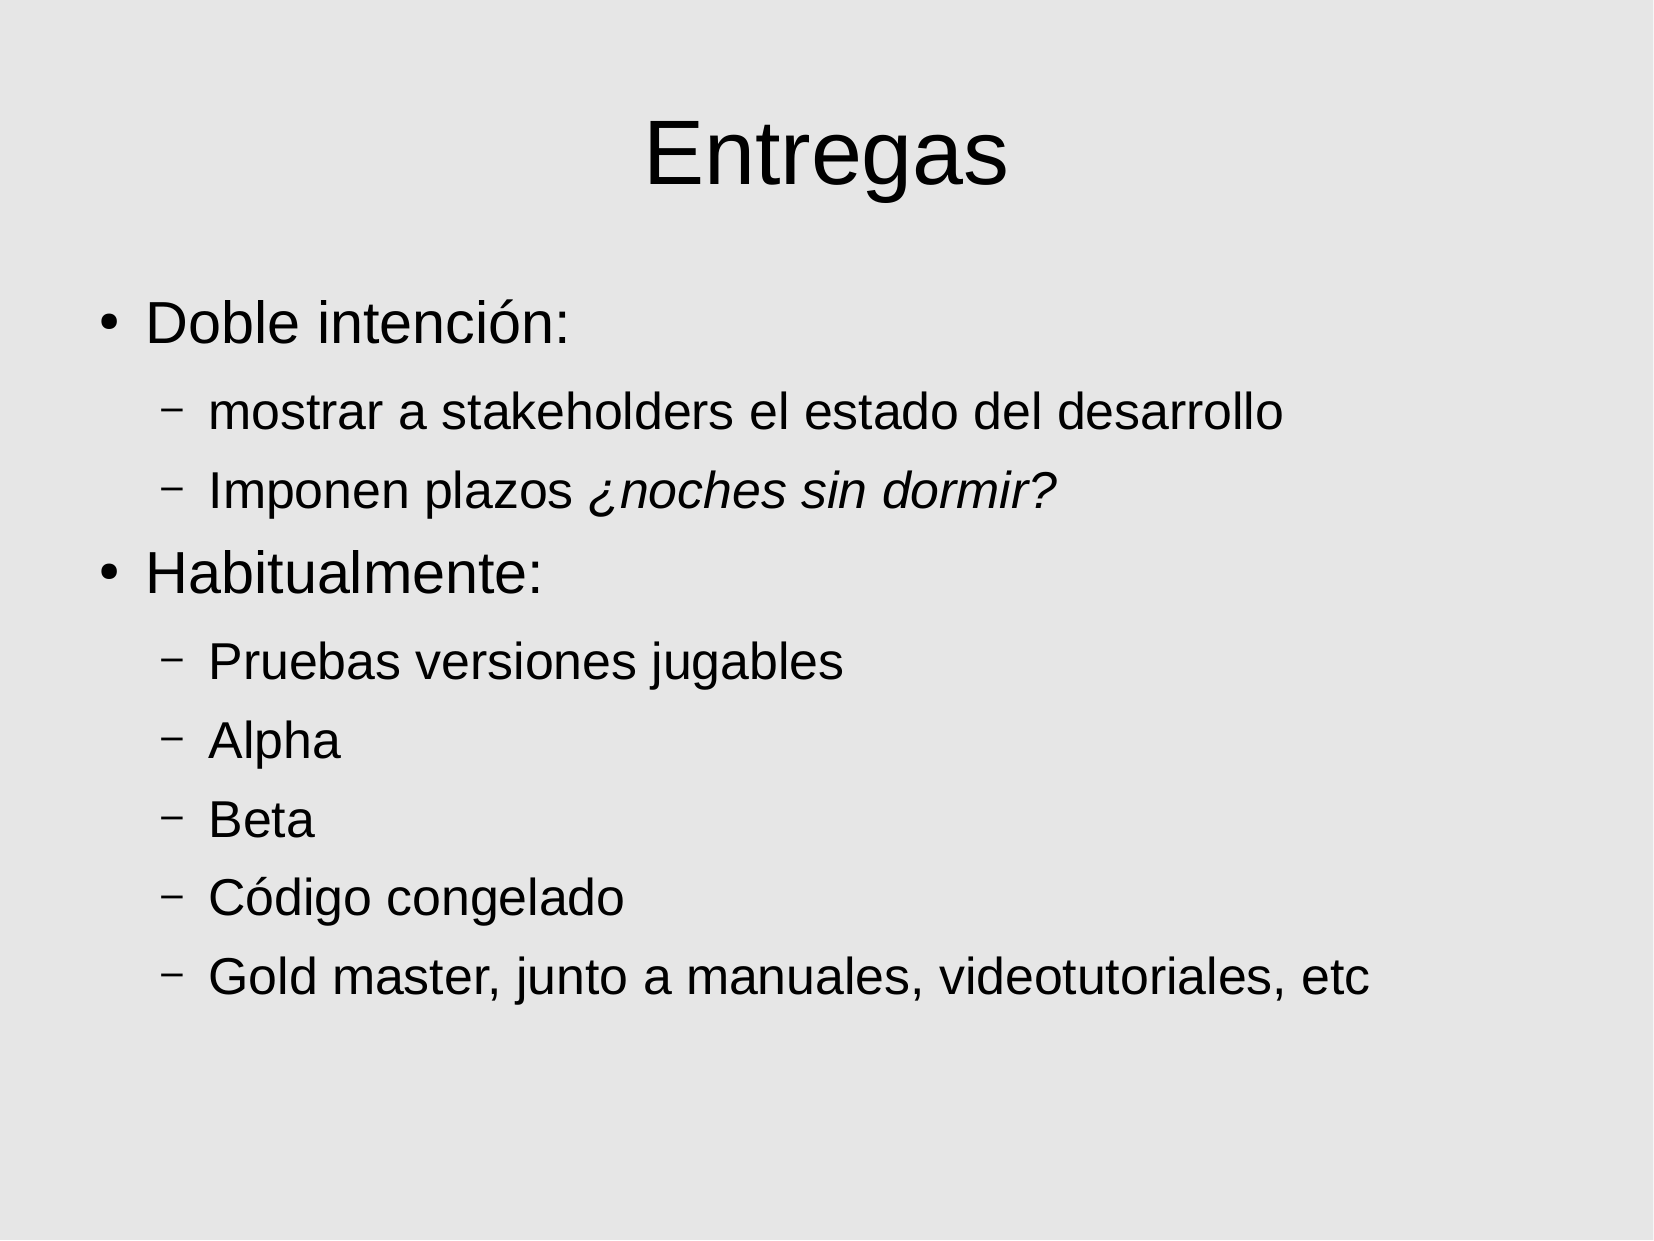

# Entregas
Doble intención:
mostrar a stakeholders el estado del desarrollo
Imponen plazos ¿noches sin dormir?
Habitualmente:
Pruebas versiones jugables
Alpha
Beta
Código congelado
Gold master, junto a manuales, videotutoriales, etc